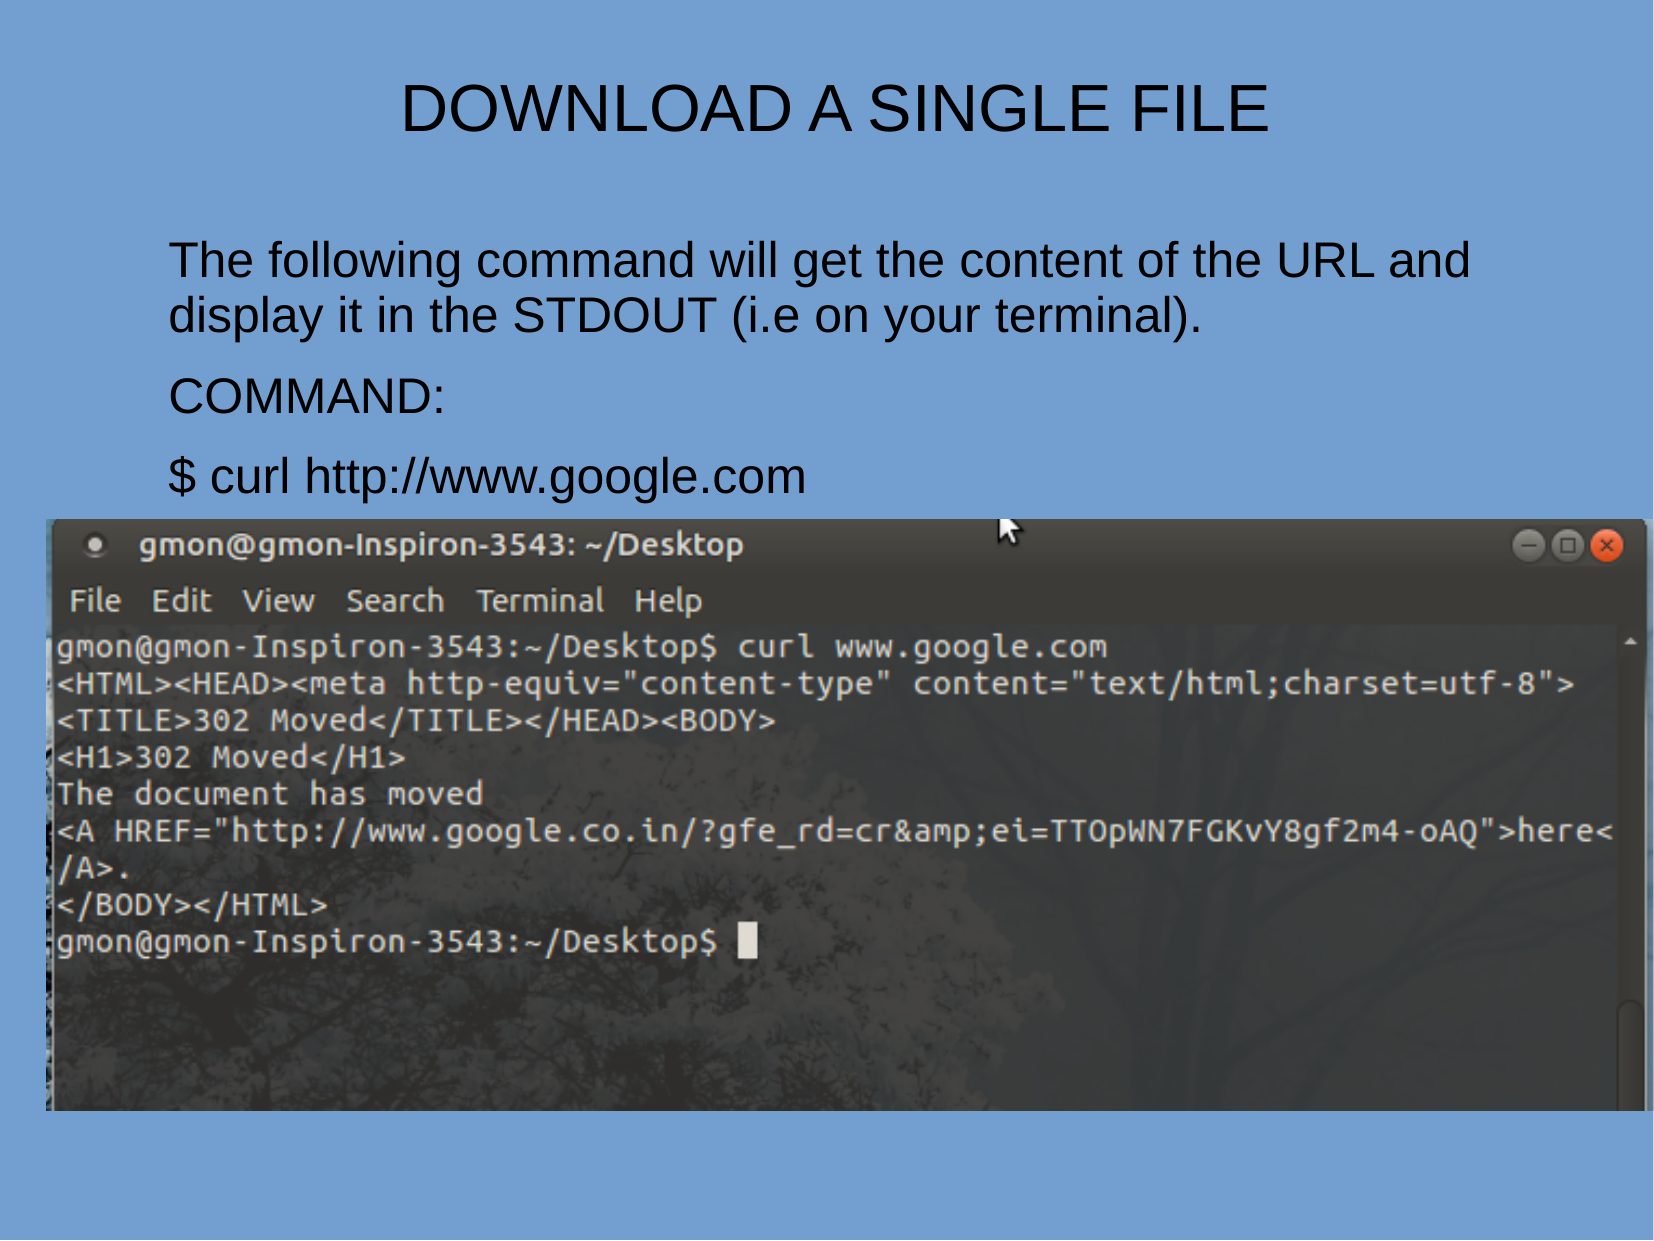

# DOWNLOAD A SINGLE FILE
The following command will get the content of the URL and display it in the STDOUT (i.e on your terminal).
COMMAND:
$ curl http://www.google.com